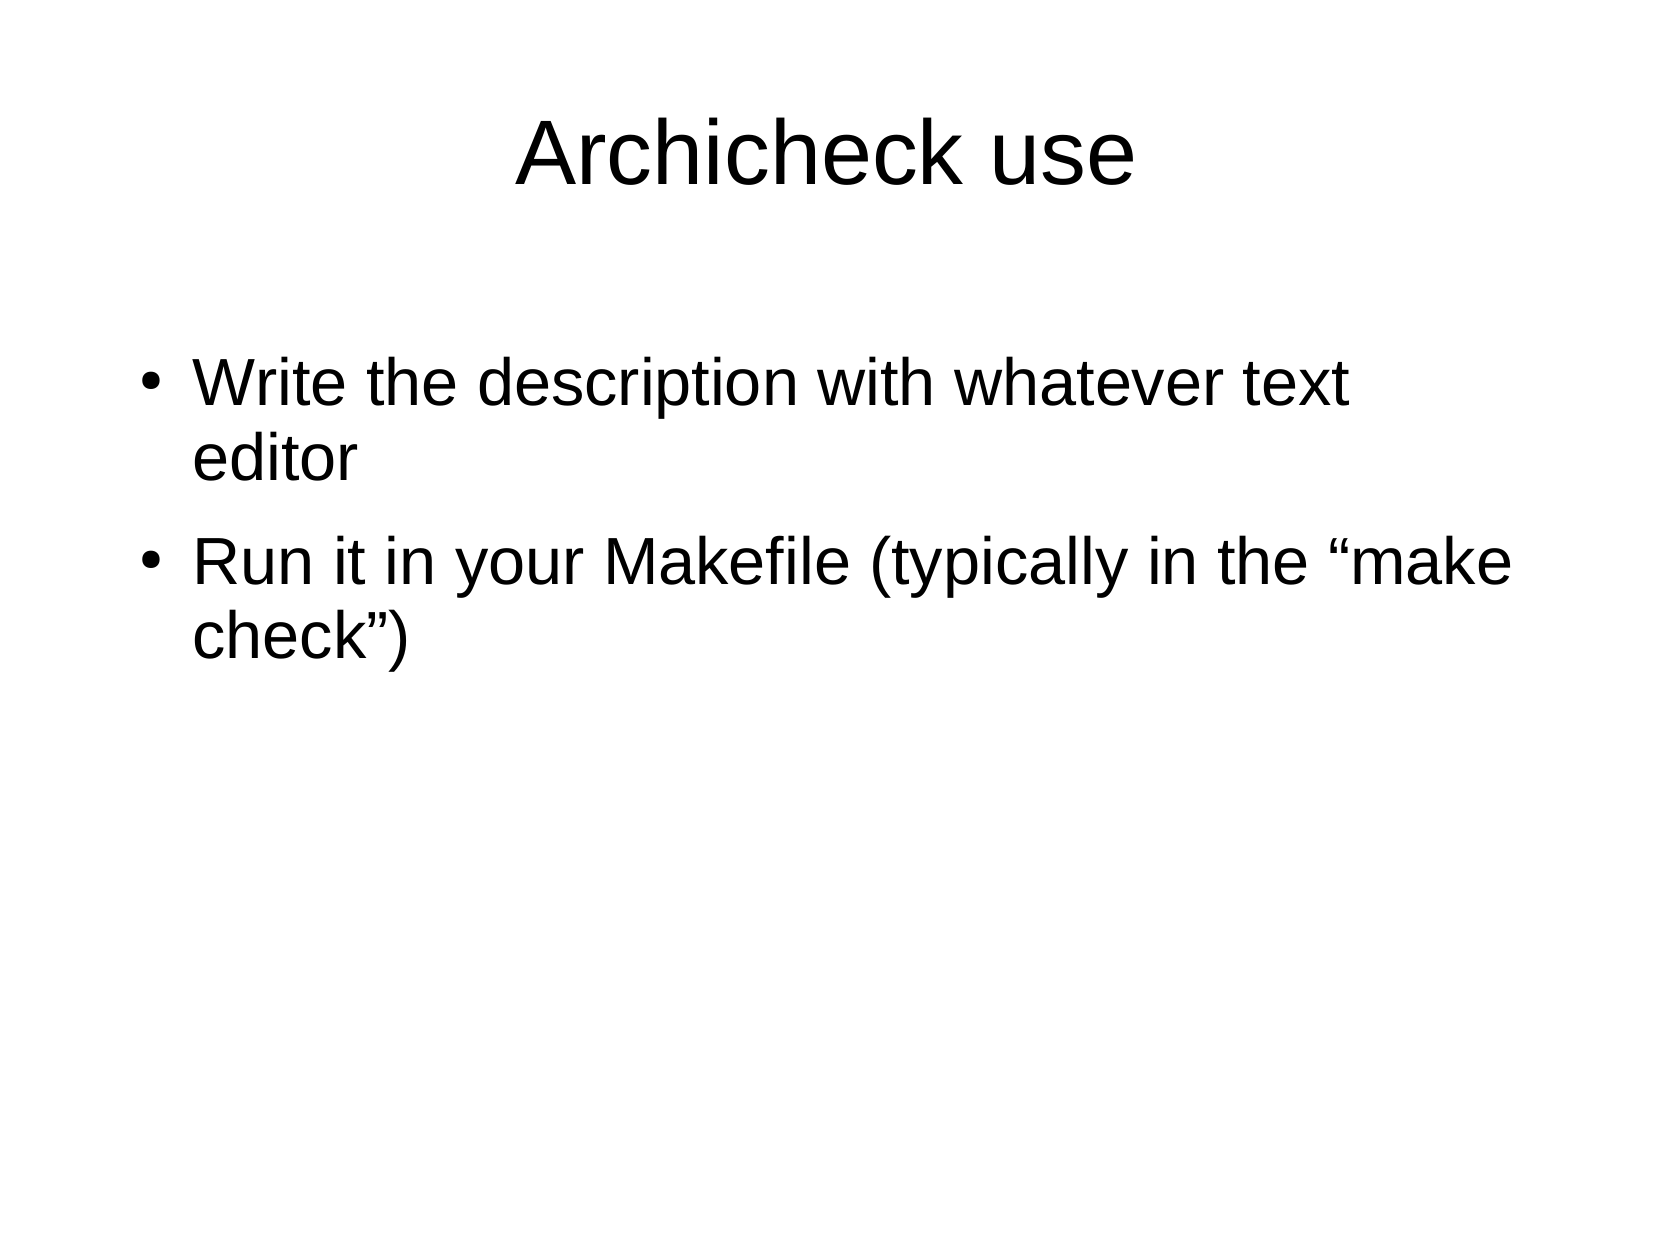

# Archicheck use
Write the description with whatever text editor
Run it in your Makefile (typically in the “make check”)